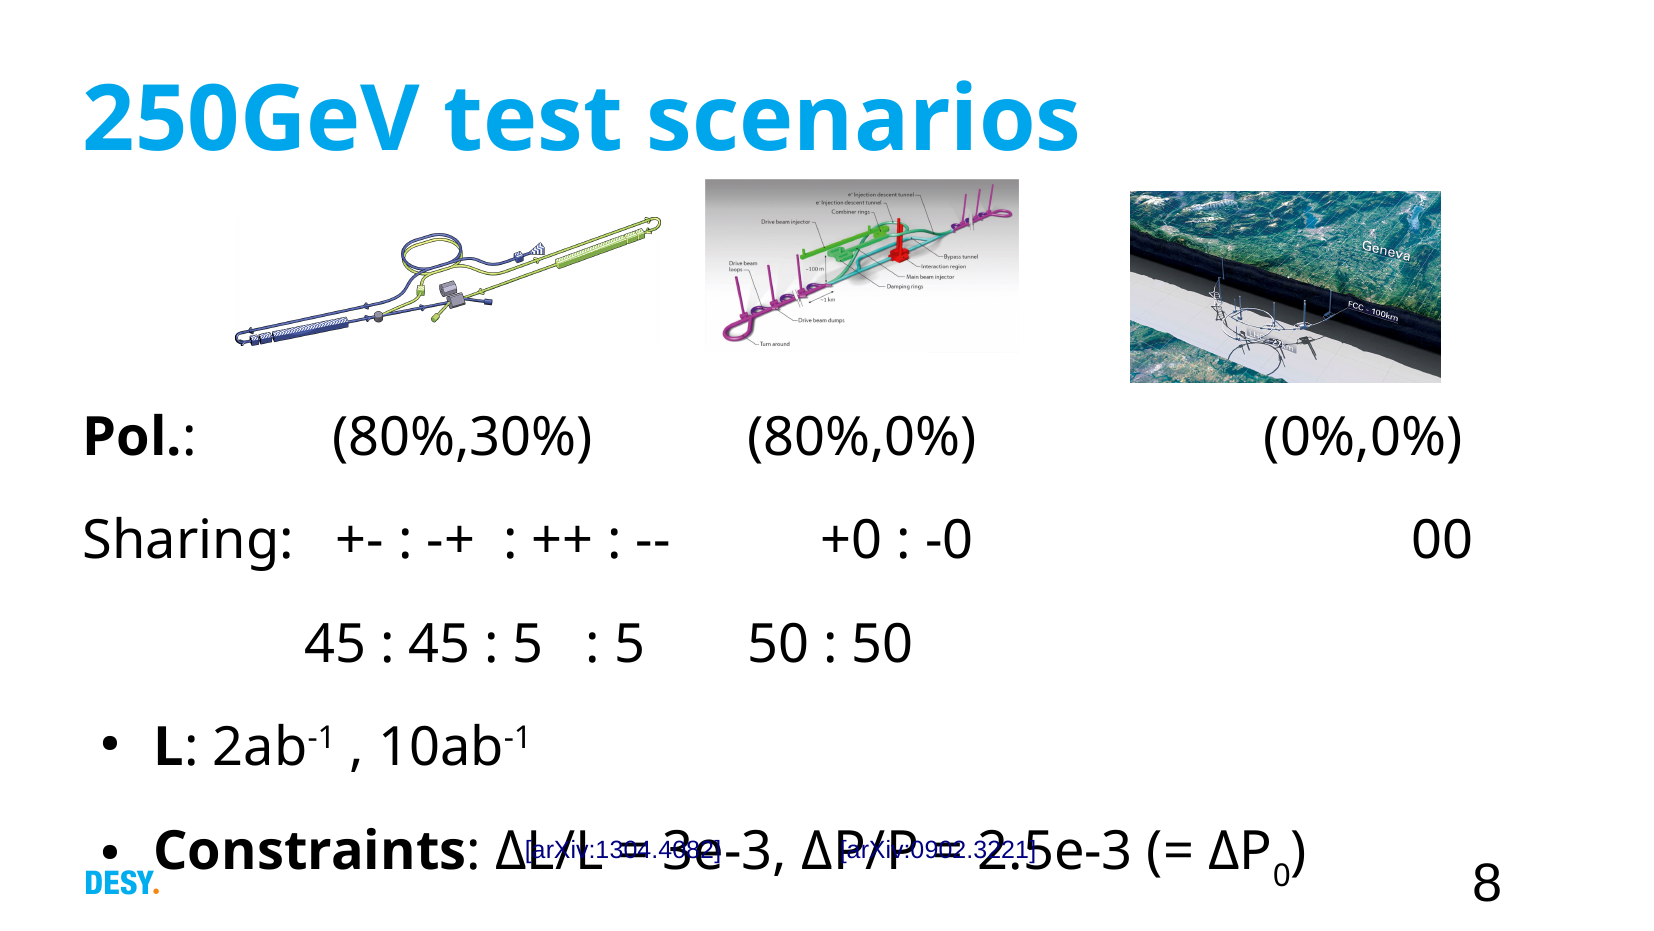

# 250GeV test scenarios
Pol.:		 (80%,30%)			(80%,0%)				(0%,0%)
Sharing: +- : -+ : ++ : -- 		+0 : -0						00
 			45 : 45 : 5 : 5		50 : 50
L: 2ab-1 , 10ab-1
Constraints: ΔL/L = 3e-3, ΔP/P = 2.5e-3 (= ΔP0)
[arXiv:1304.4082]
[arXiv:0902.3221]